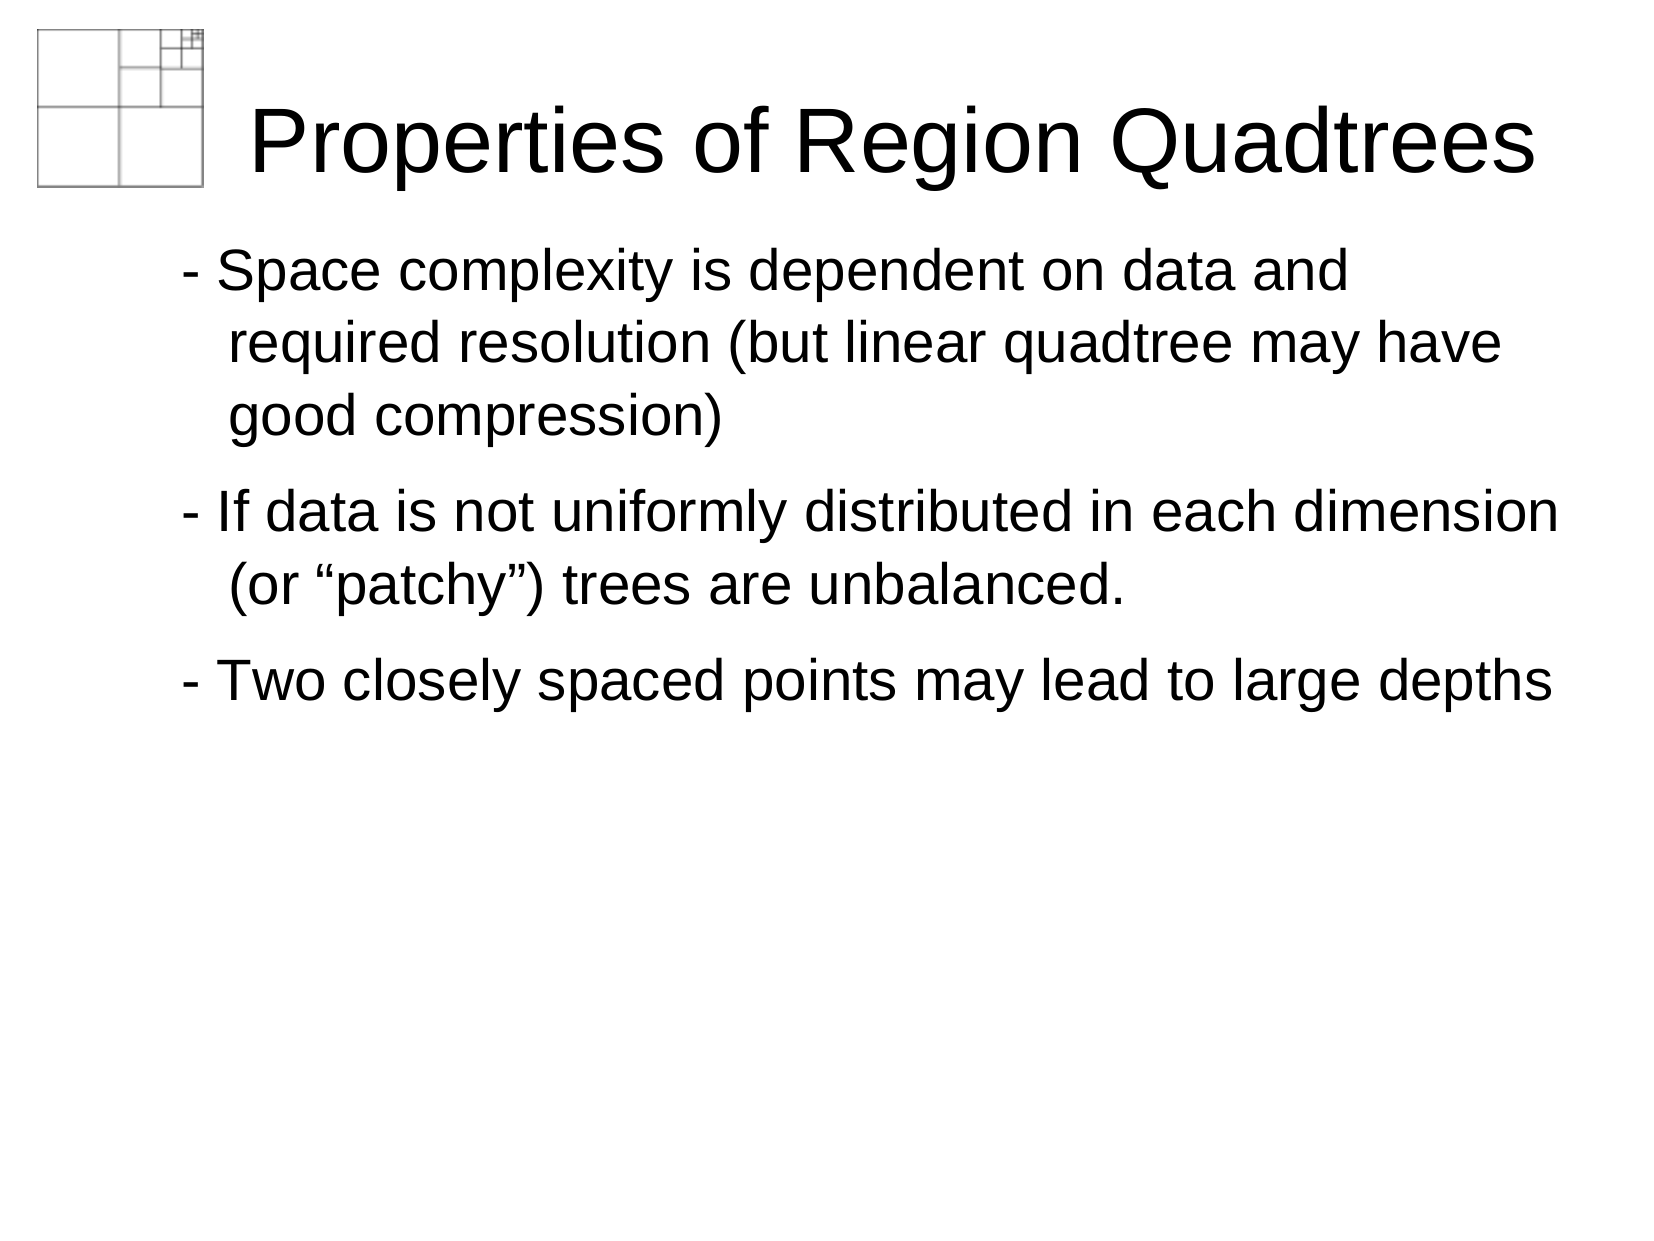

# Properties of Region Quadtrees
- Space complexity is dependent on data and required resolution (but linear quadtree may have good compression)
- If data is not uniformly distributed in each dimension (or “patchy”) trees are unbalanced.
- Two closely spaced points may lead to large depths